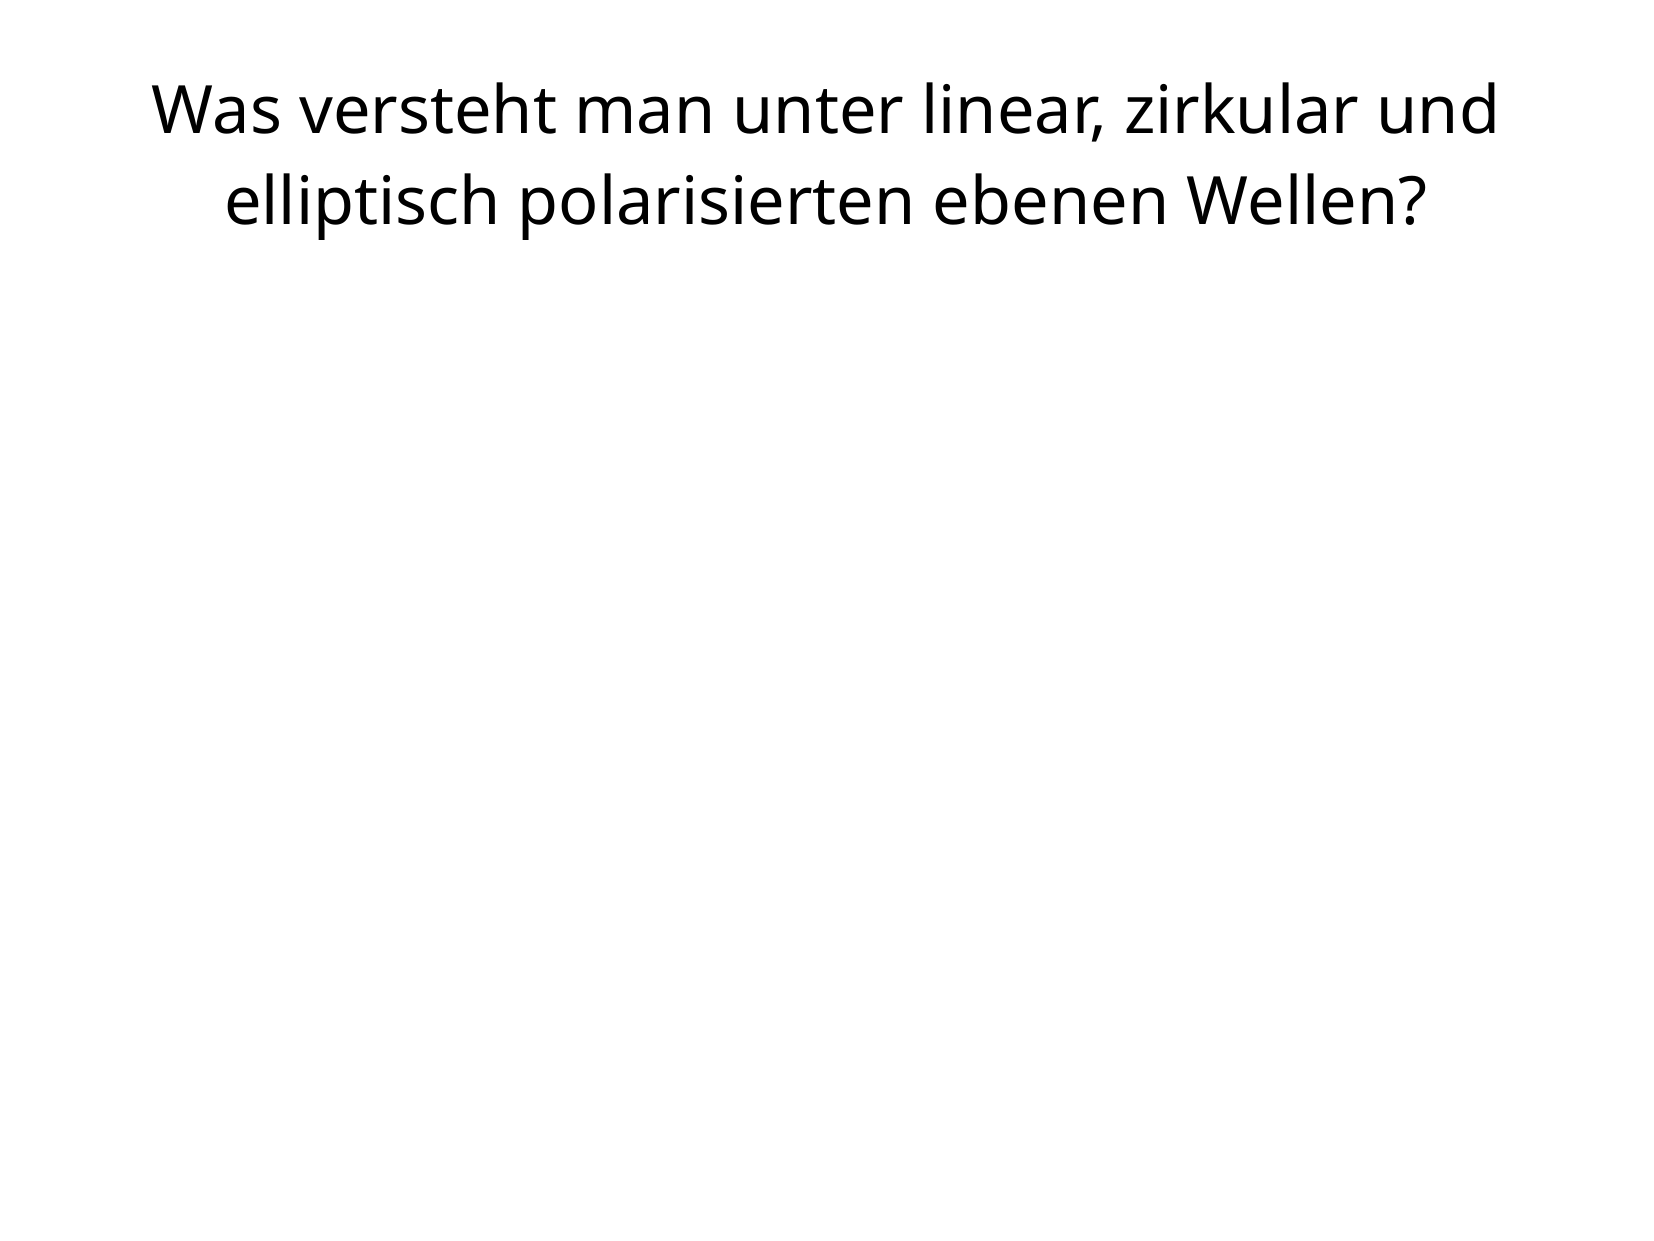

# Was versteht man unter linear, zirkular und elliptisch polarisierten ebenen Wellen?